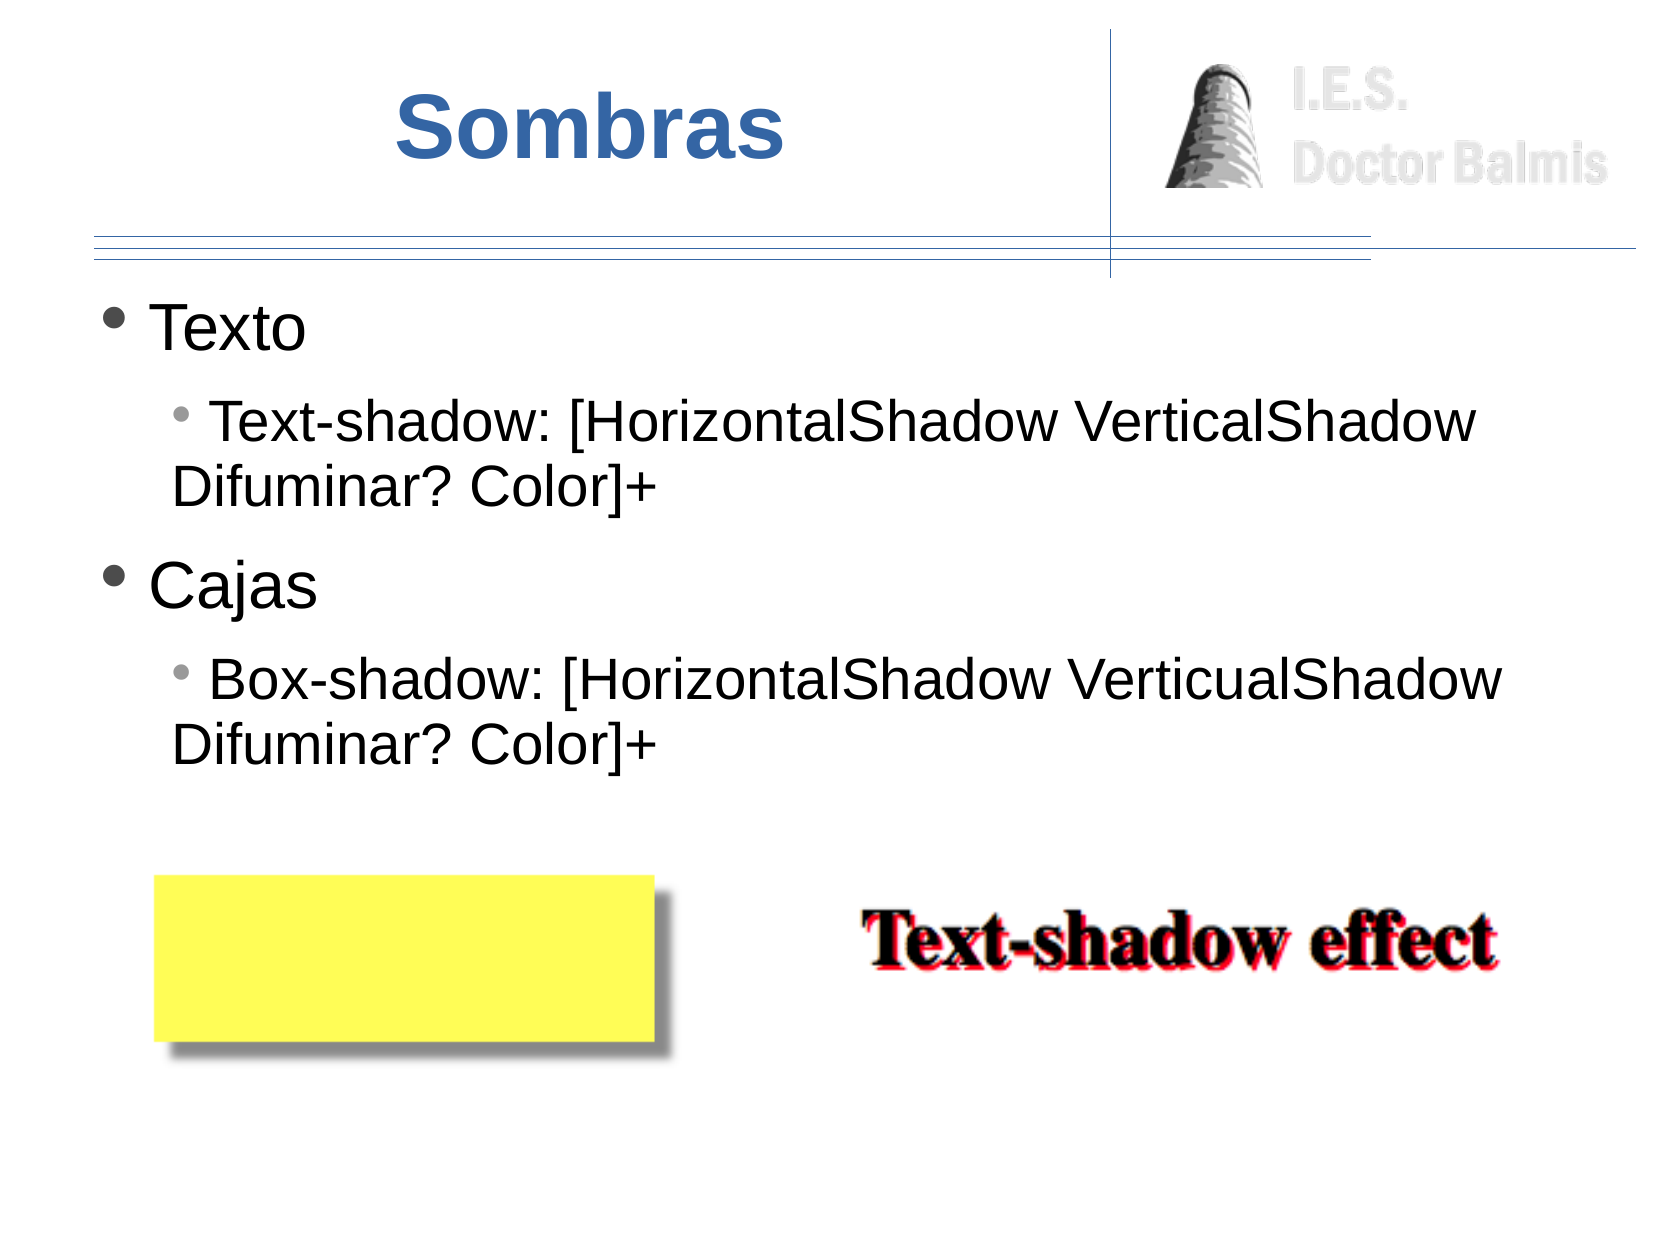

# Sombras
 Texto
 Text-shadow: [HorizontalShadow VerticalShadow Difuminar? Color]+
 Cajas
 Box-shadow: [HorizontalShadow VerticualShadow Difuminar? Color]+